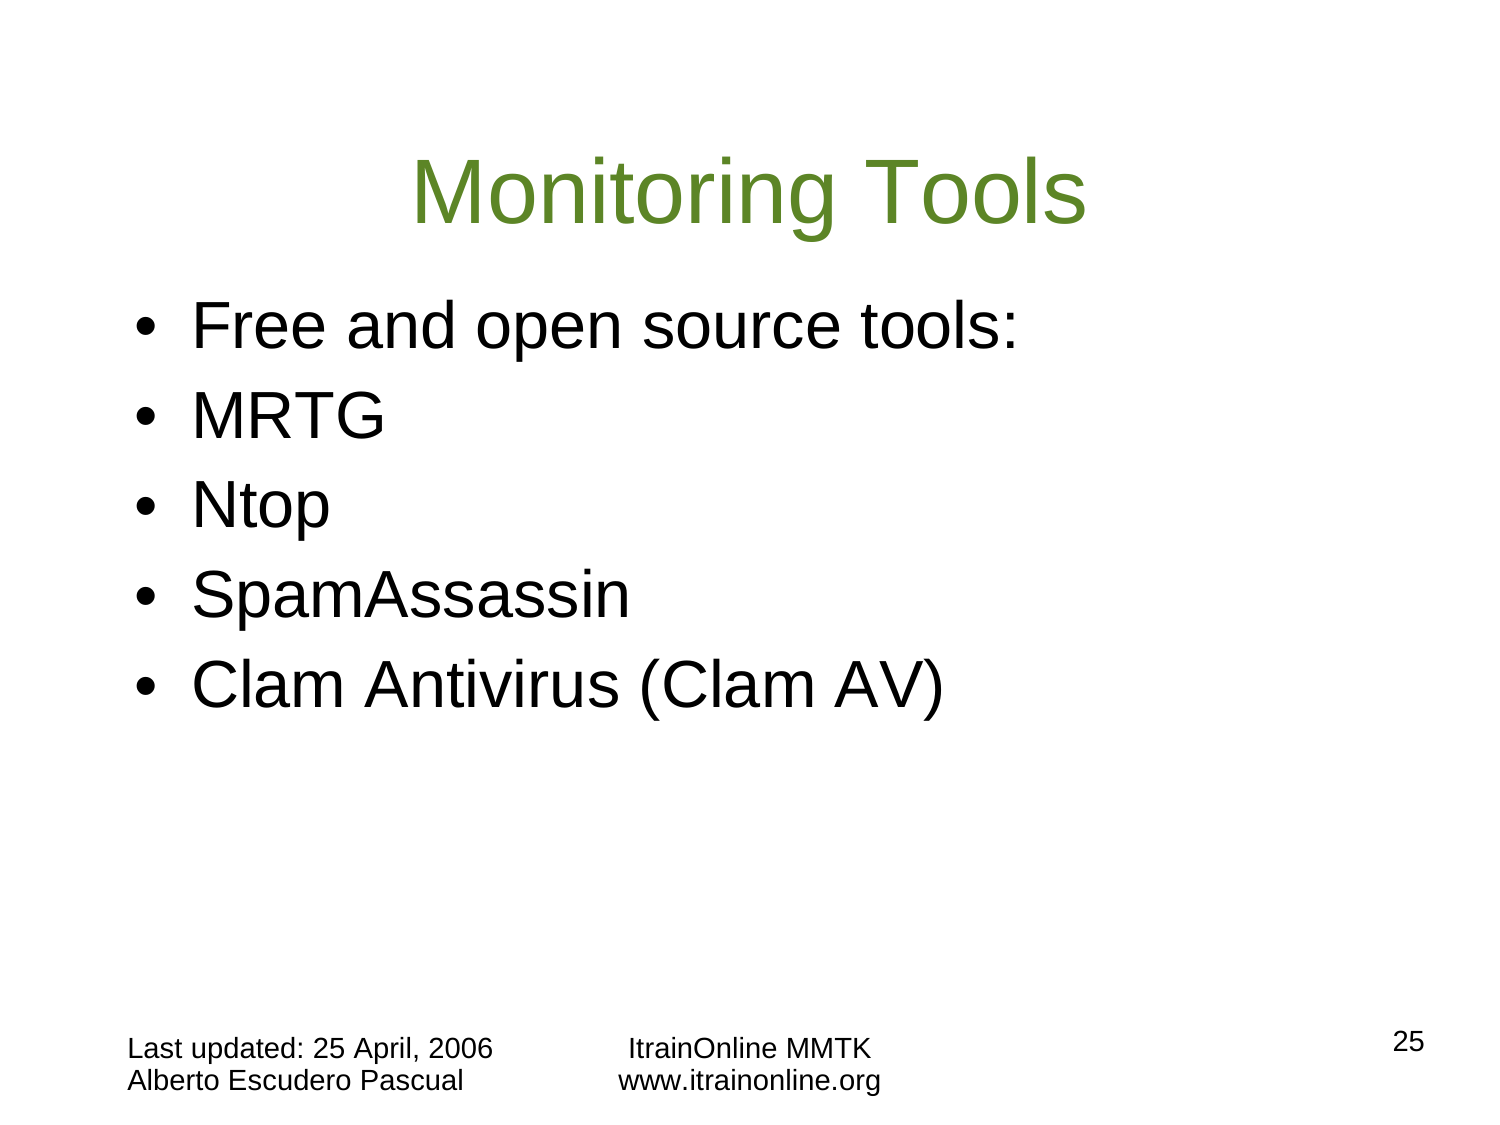

Monitoring Tools
Free and open source tools:
MRTG
Ntop
SpamAssassin
Clam Antivirus (Clam AV)
25